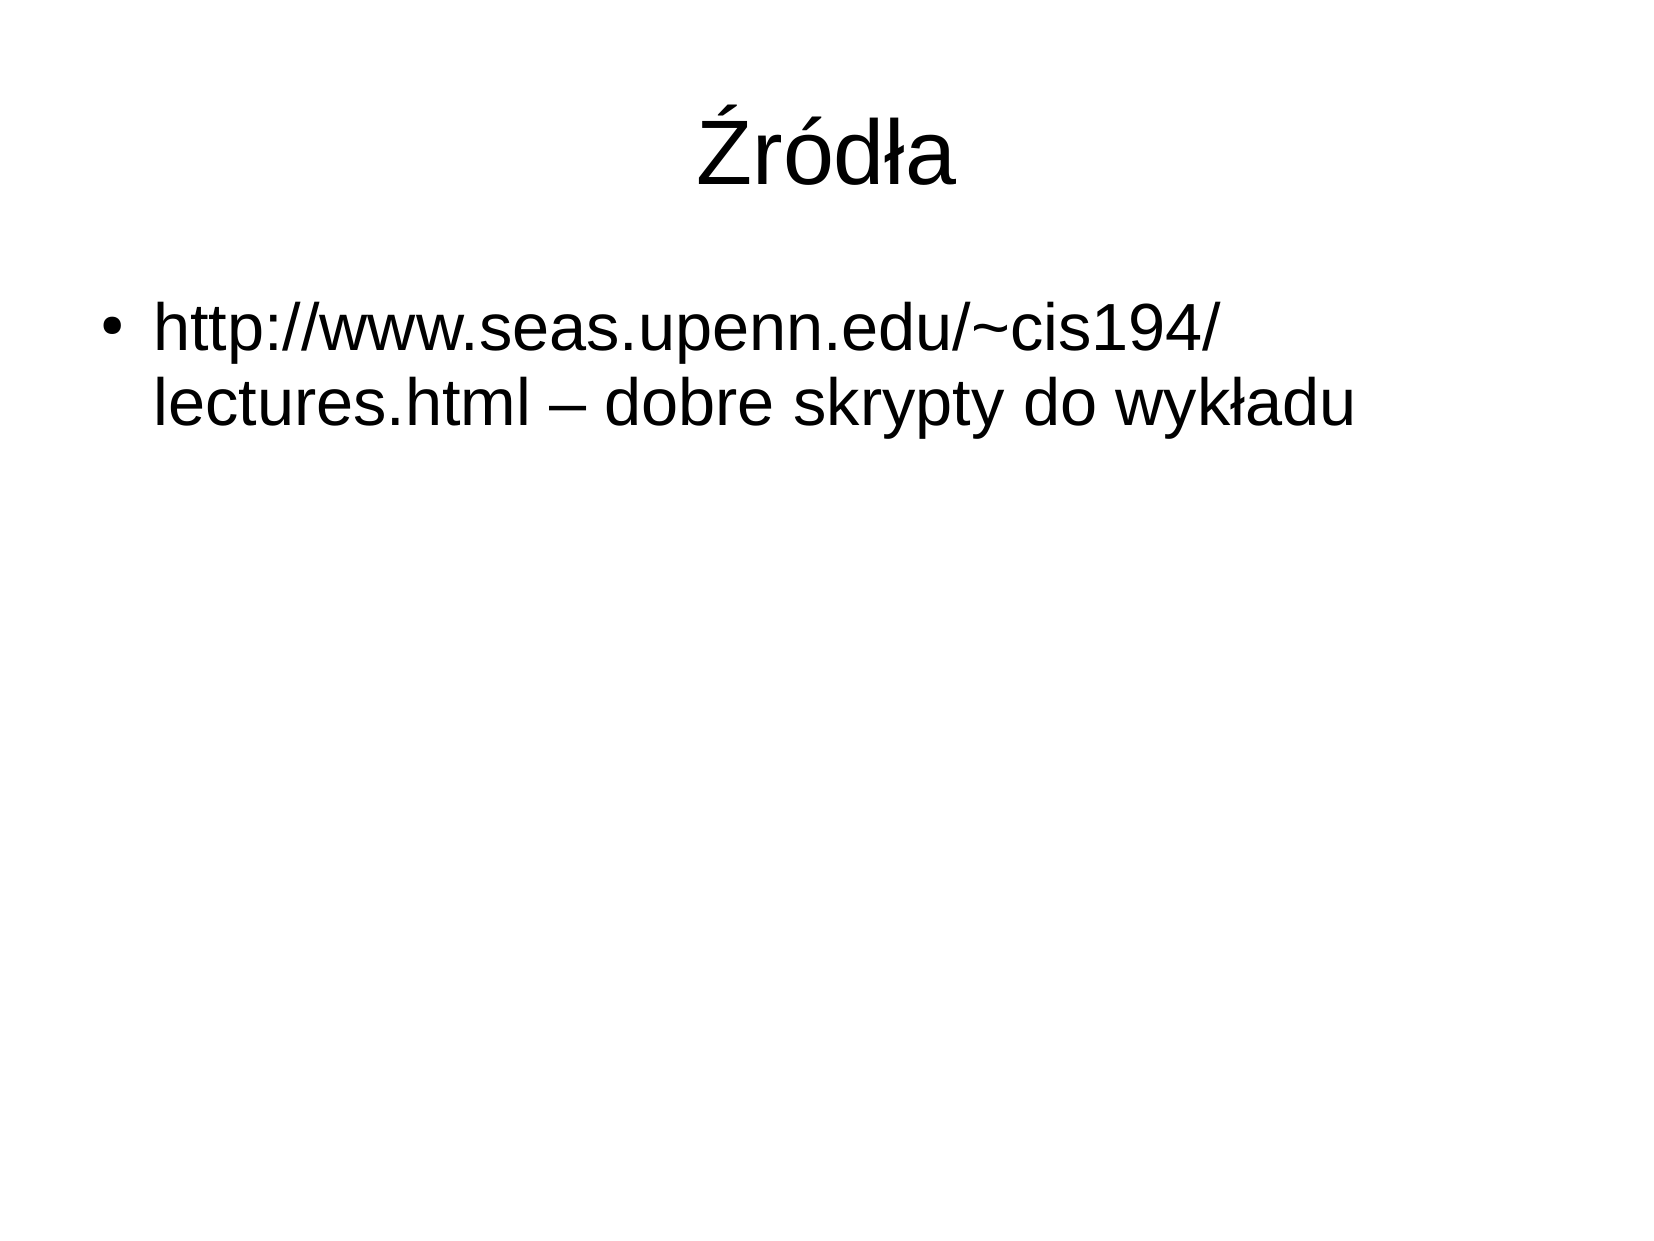

# Źródła
http://www.seas.upenn.edu/~cis194/lectures.html – dobre skrypty do wykładu